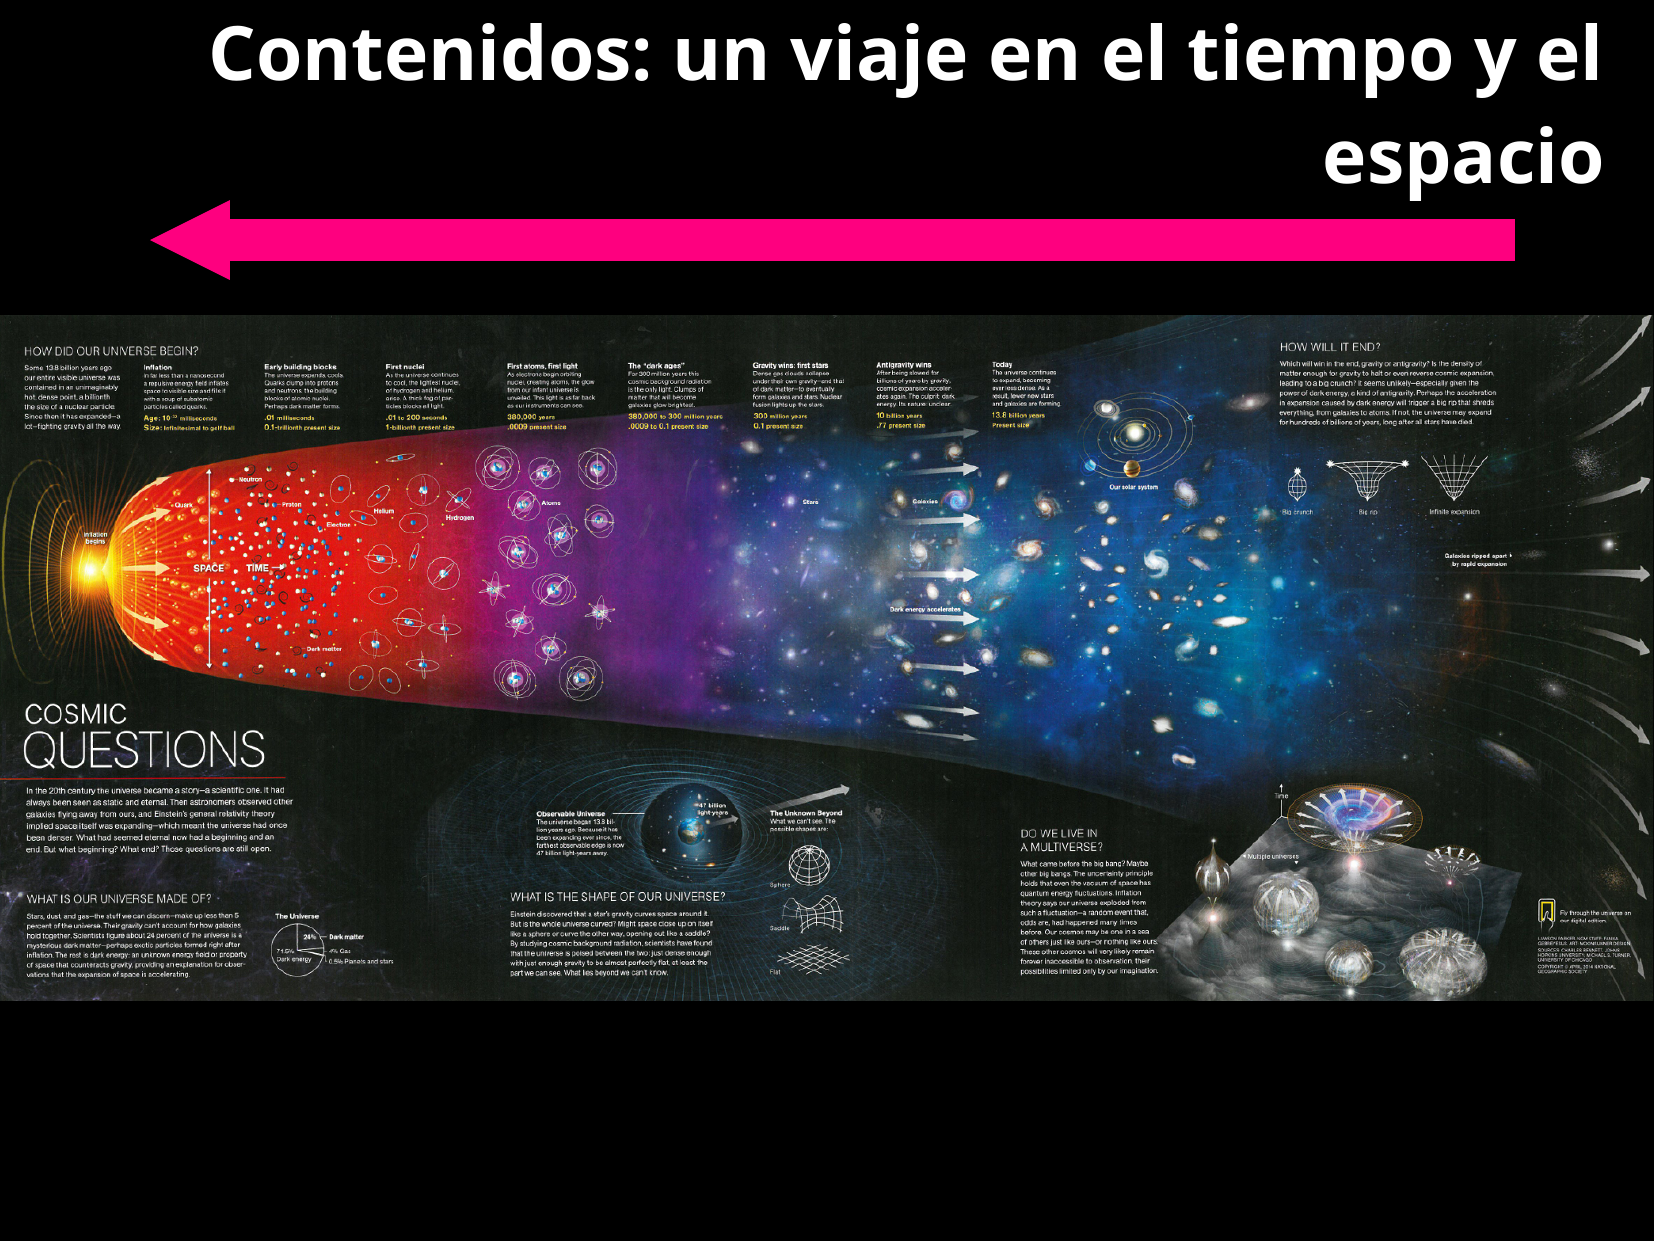

# Contenidos: un viaje en el tiempo y el espacio
H. Asorey - Física IV B
7